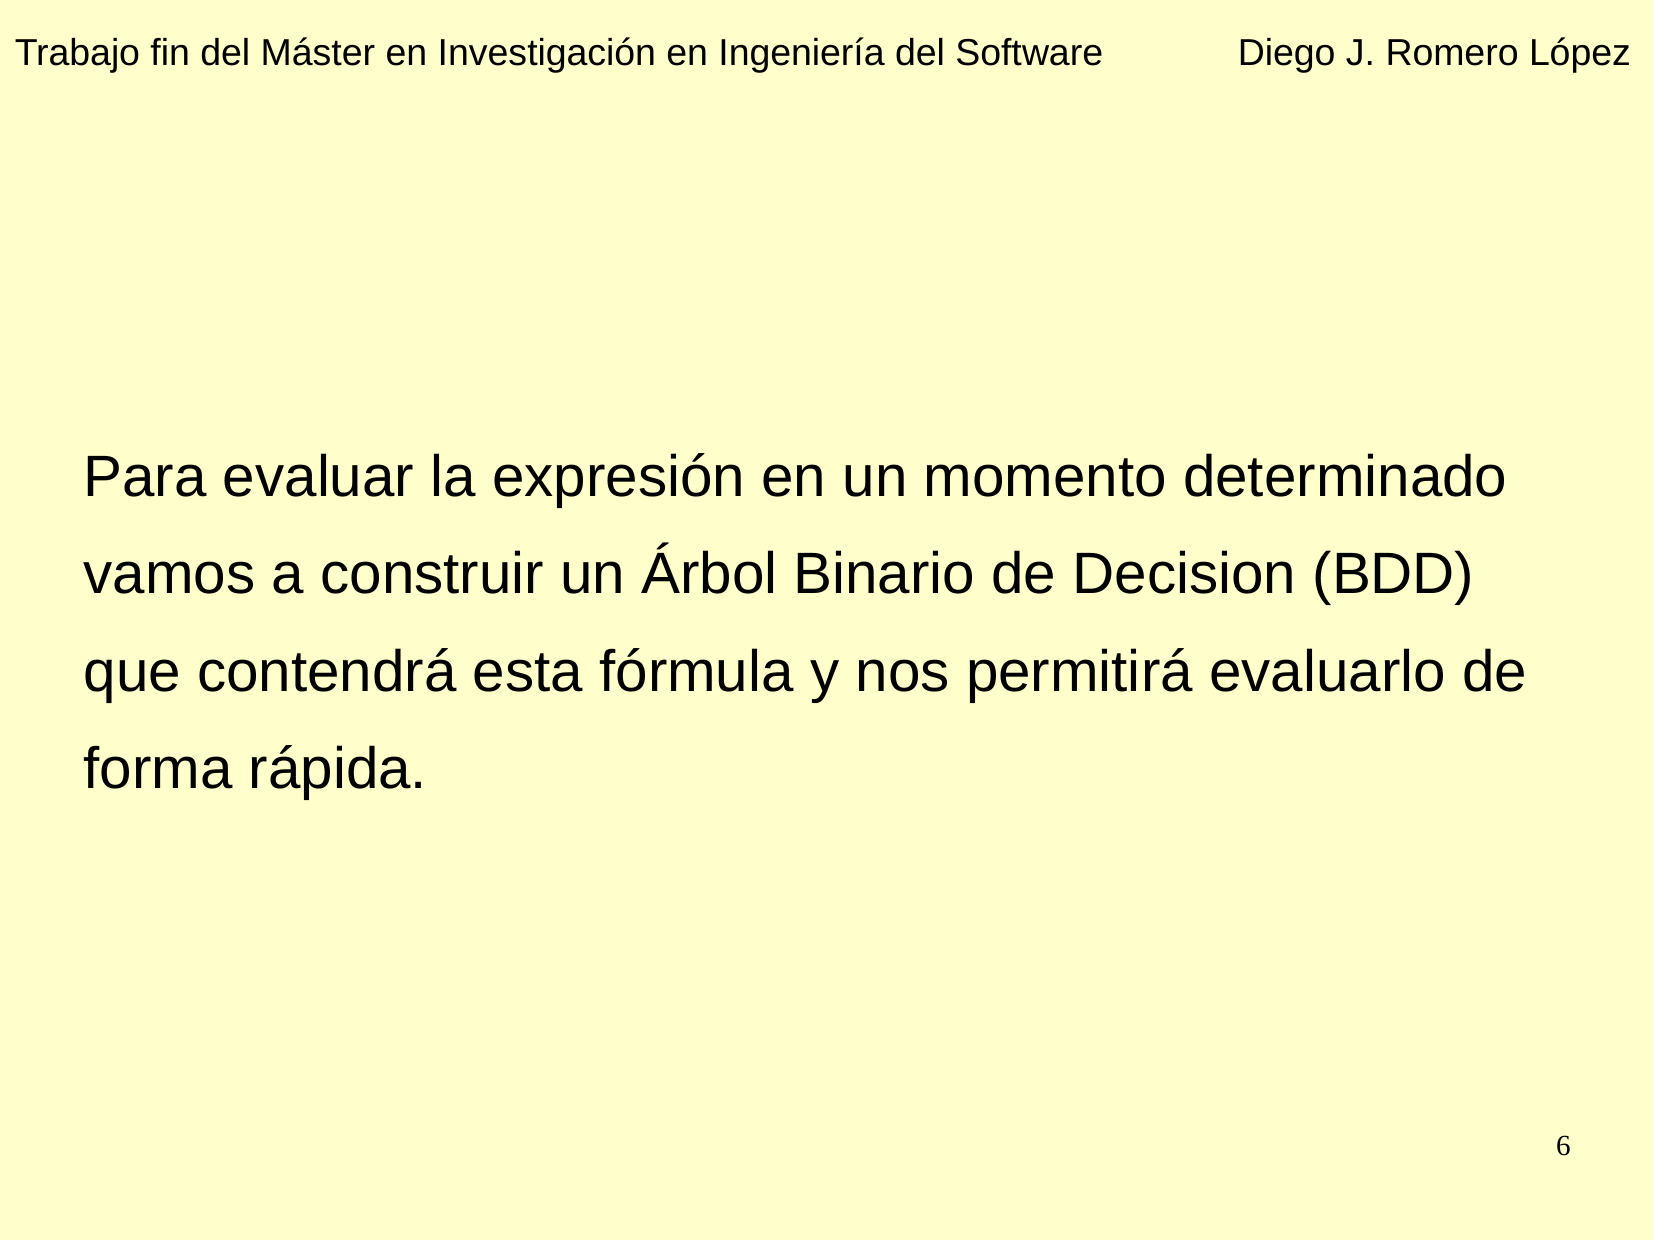

Para evaluar la expresión en un momento determinado vamos a construir un Árbol Binario de Decision (BDD) que contendrá esta fórmula y nos permitirá evaluarlo de forma rápida.
6